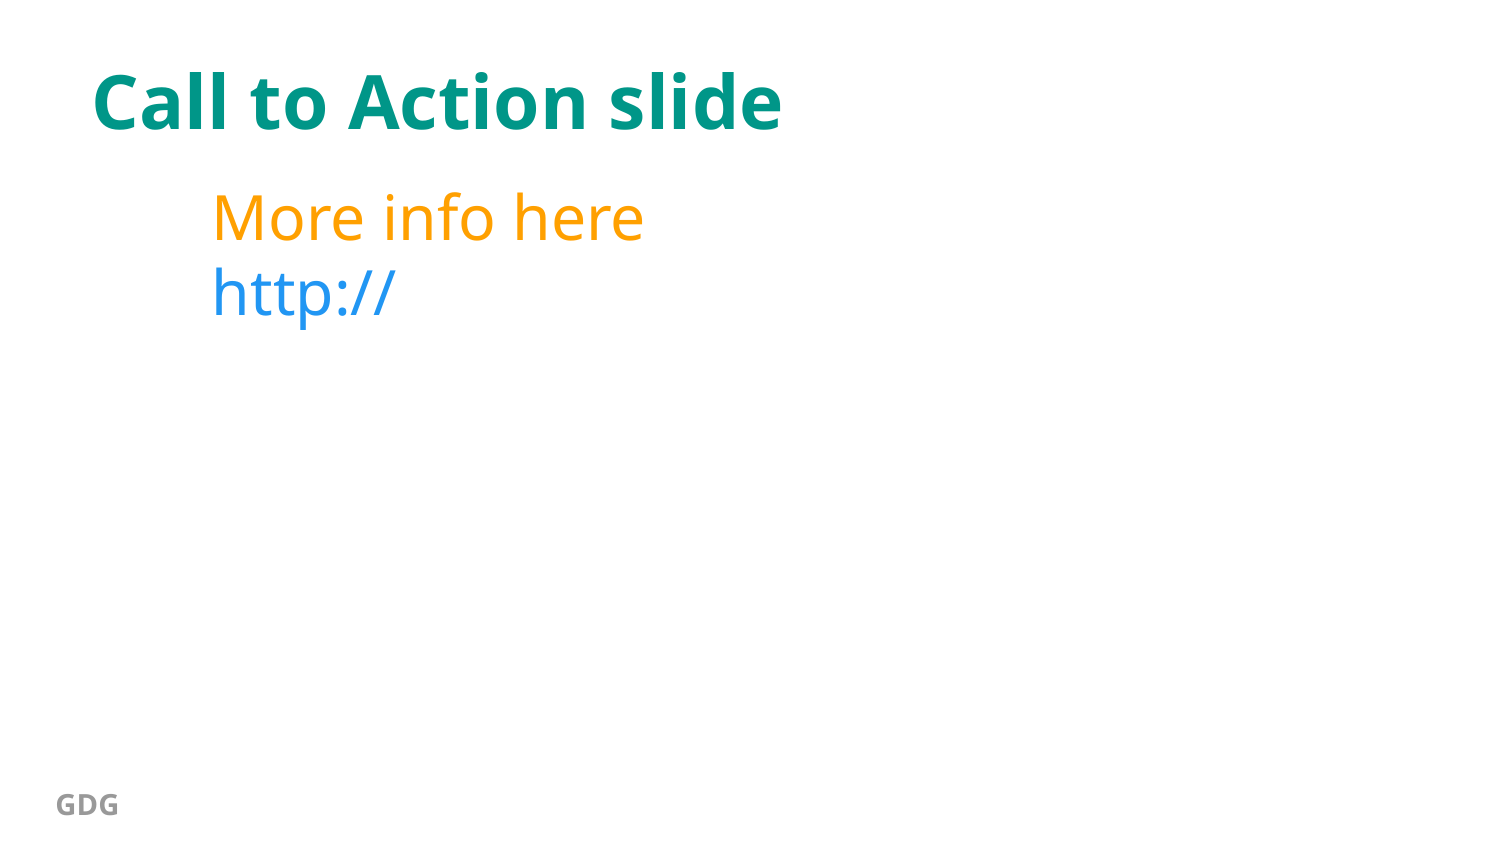

# Call to Action slide
More info here
http://